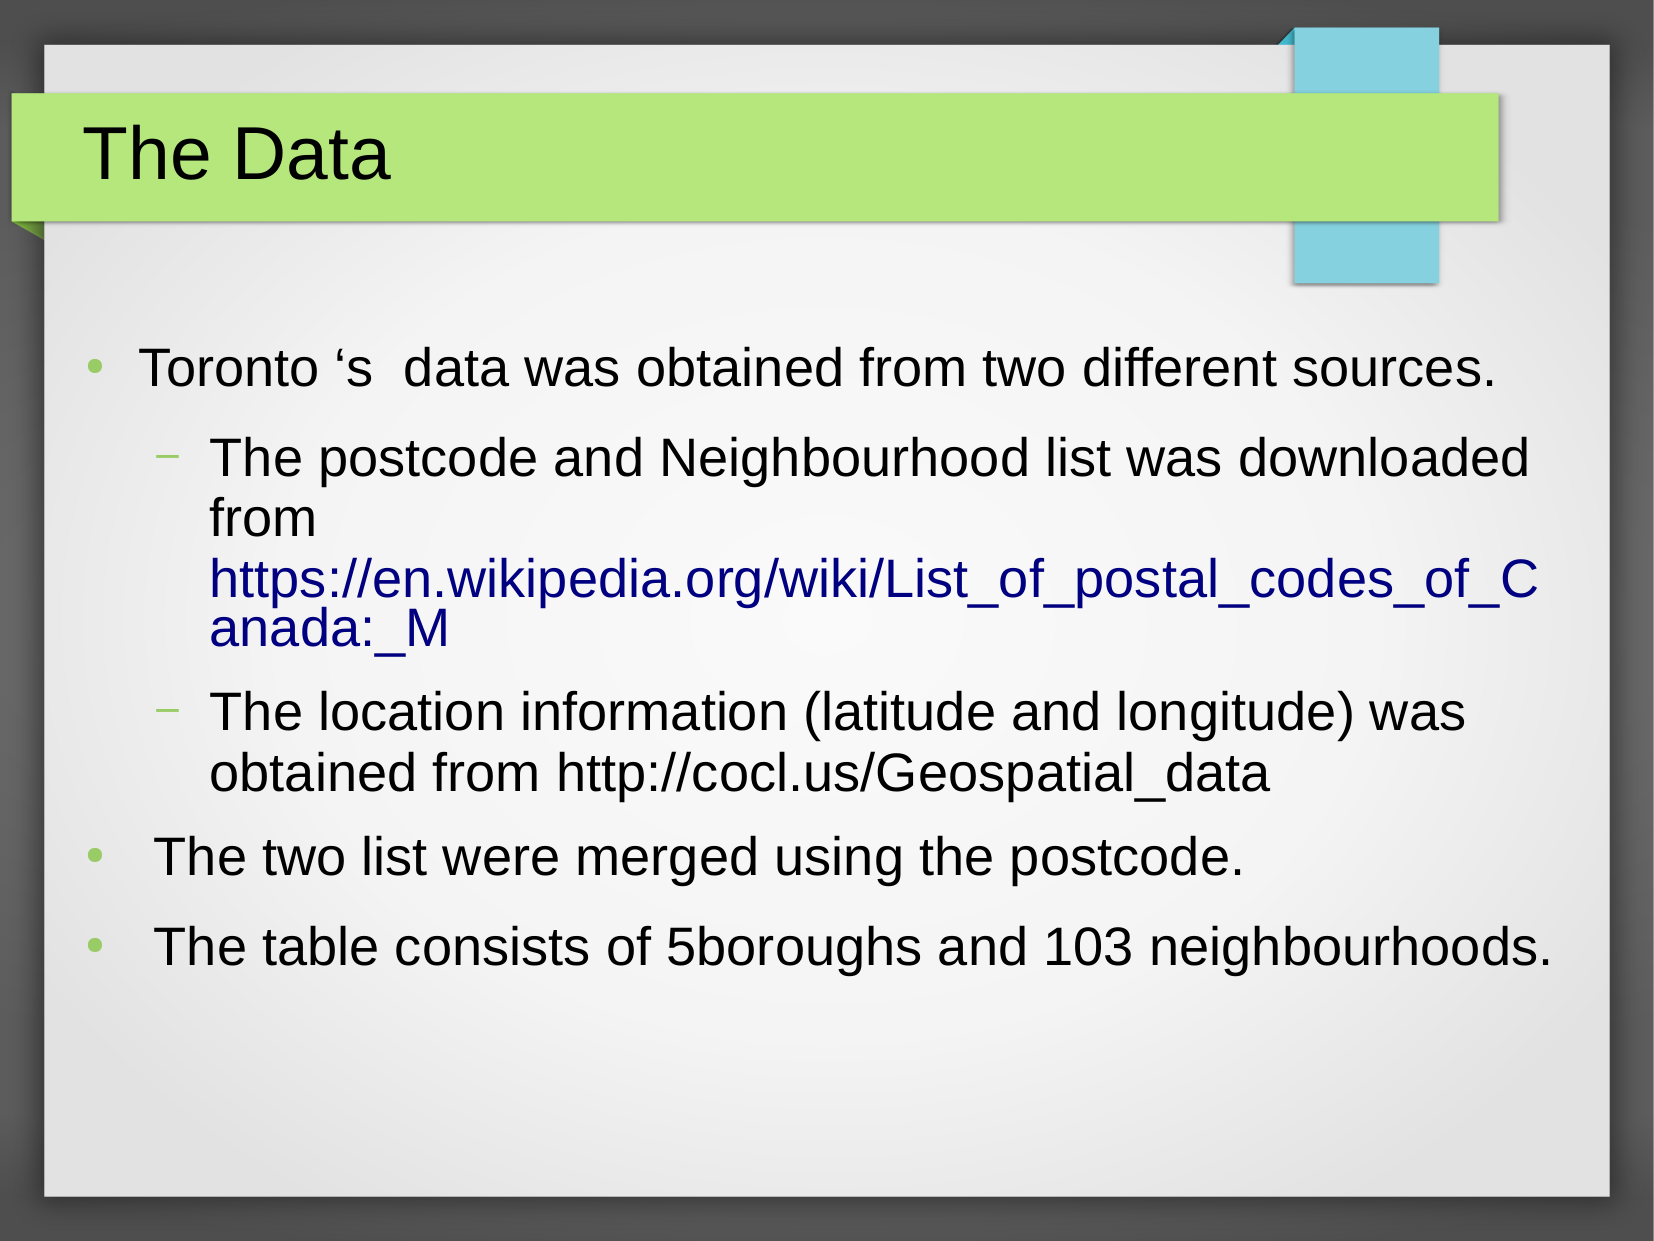

# The Data
Toronto ‘s data was obtained from two different sources.
The postcode and Neighbourhood list was downloaded from https://en.wikipedia.org/wiki/List_of_postal_codes_of_Canada:_M
The location information (latitude and longitude) was obtained from http://cocl.us/Geospatial_data
 The two list were merged using the postcode.
 The table consists of 5boroughs and 103 neighbourhoods.